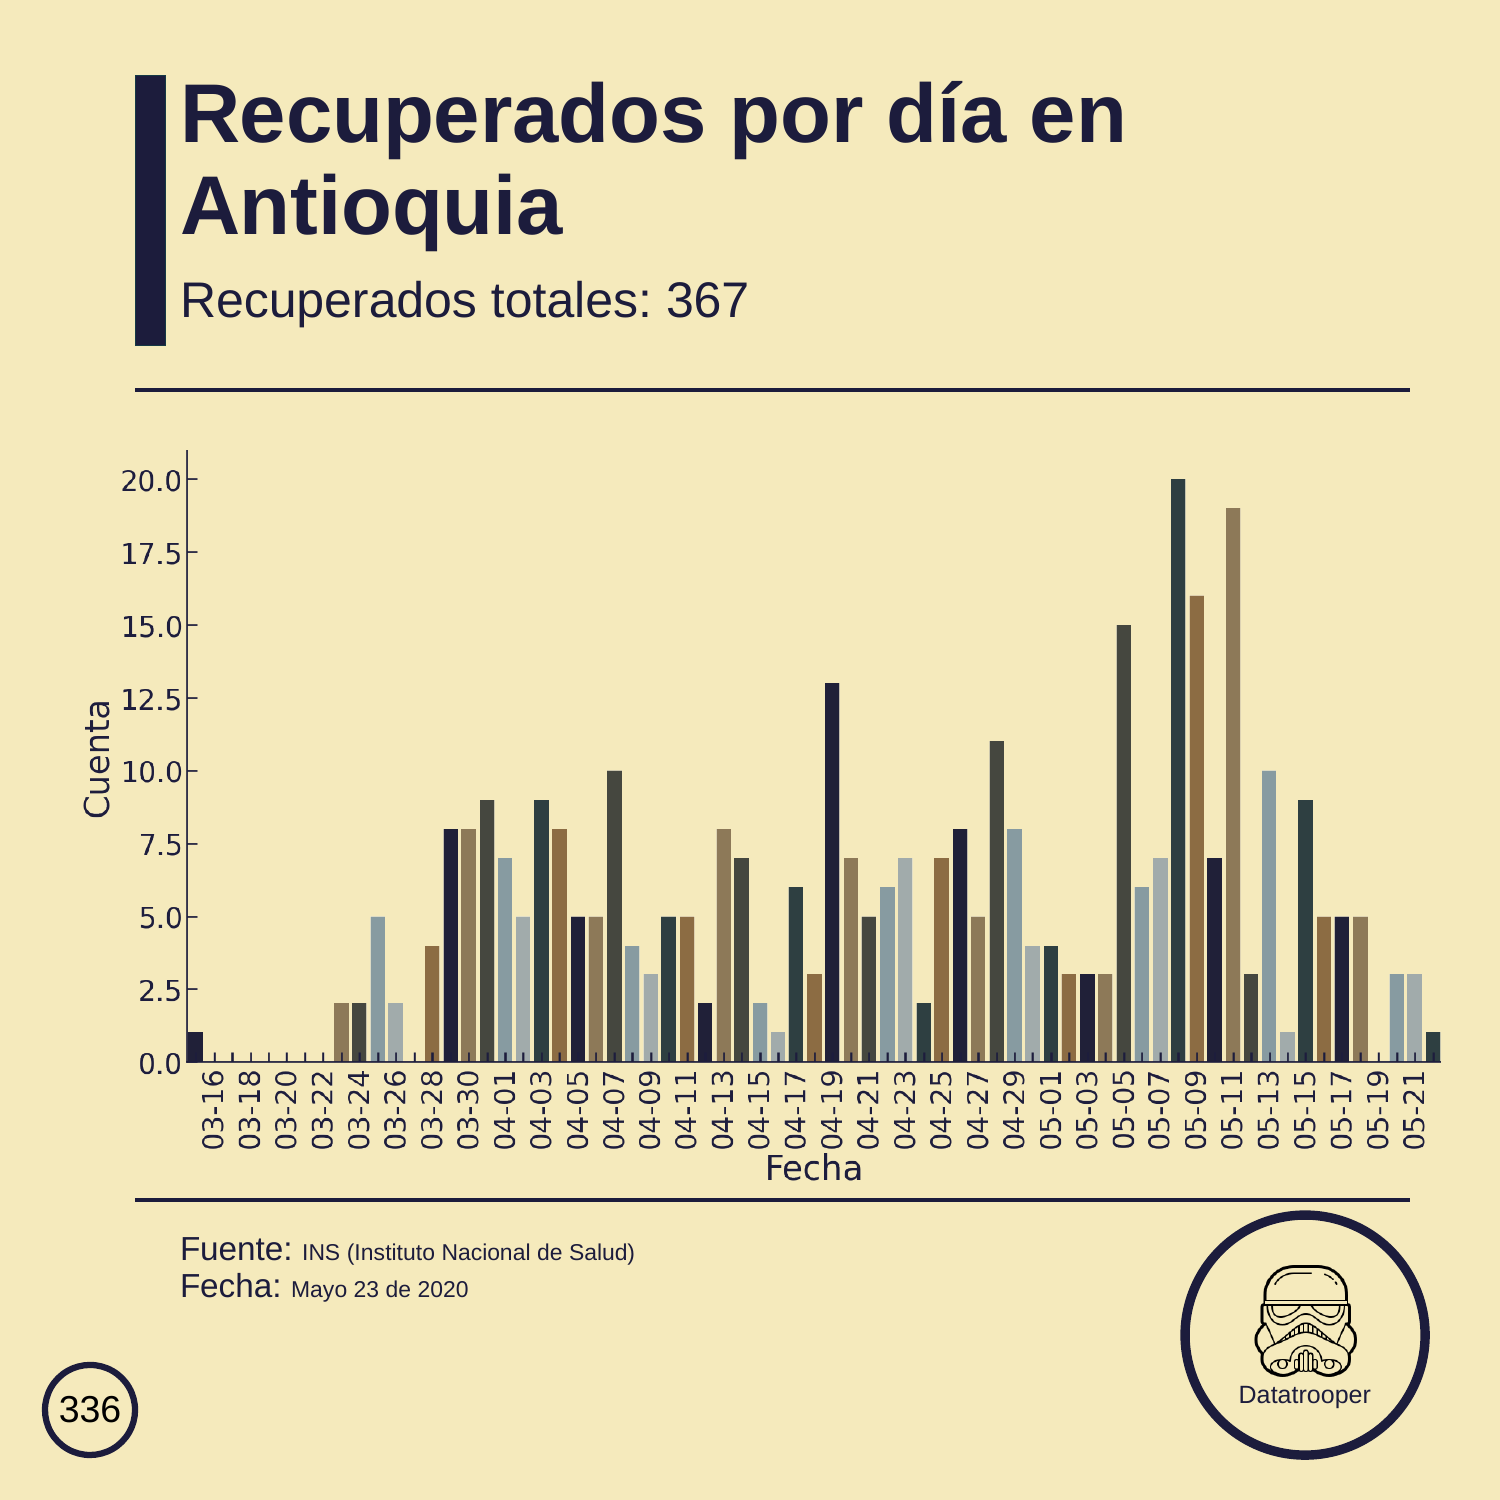

# Recuperados por día en Antioquia
Recuperados totales: 367
Fuente: INS (Instituto Nacional de Salud)
Fecha: Mayo 23 de 2020
336
Datatrooper